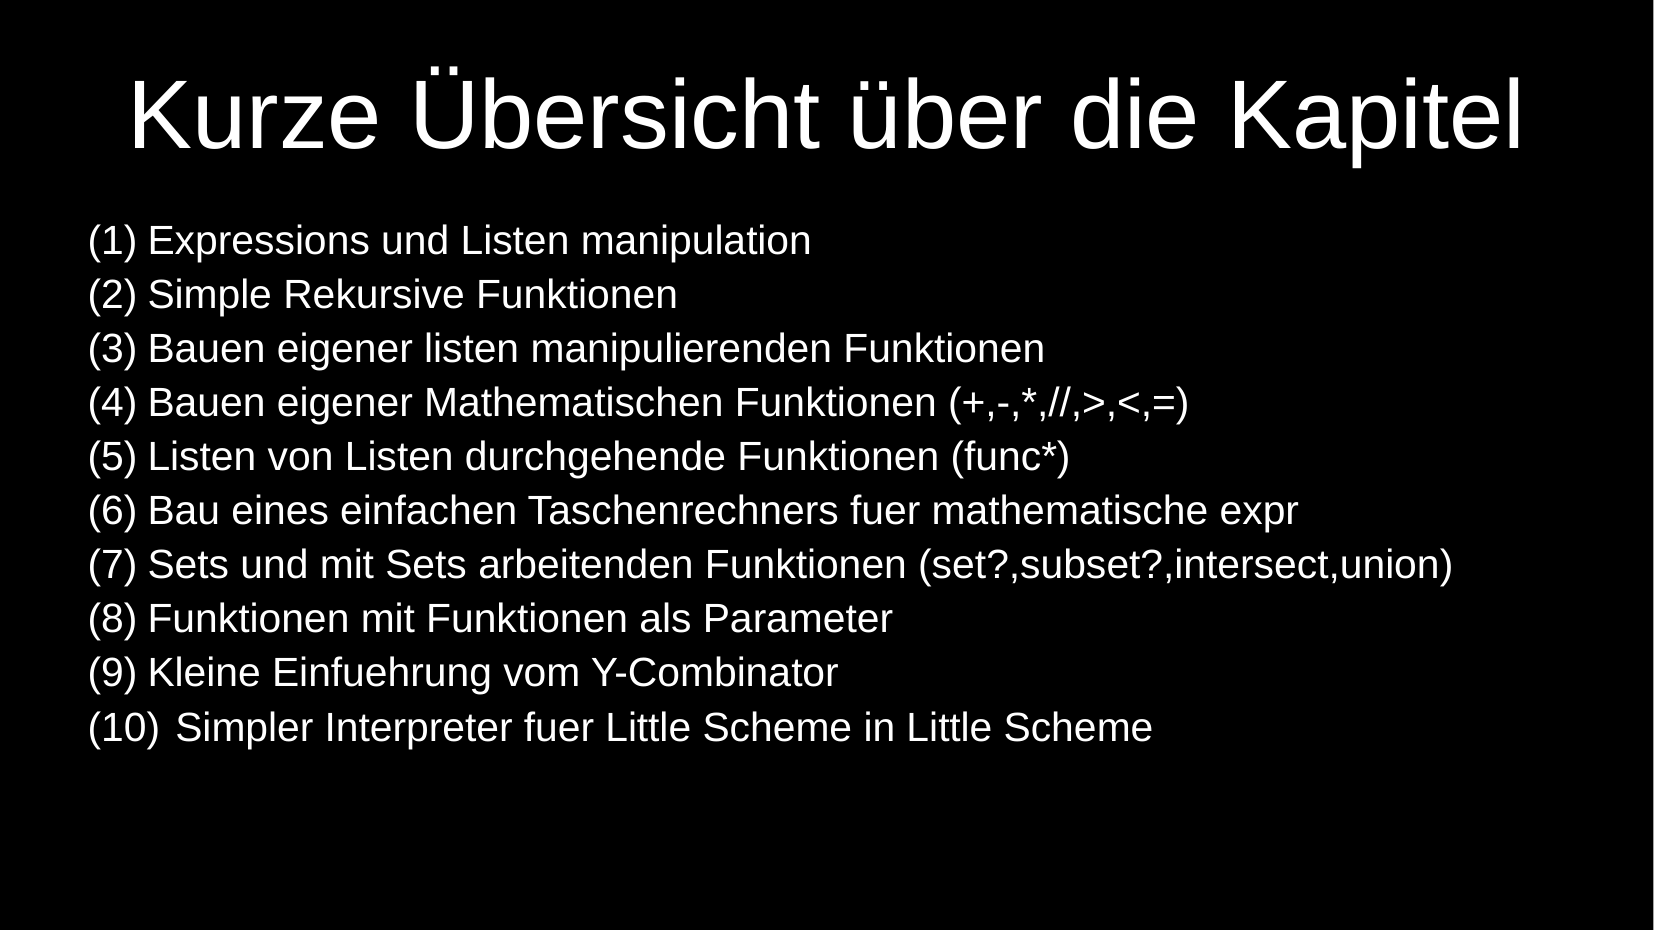

# Kurze Übersicht über die Kapitel
 Expressions und Listen manipulation
 Simple Rekursive Funktionen
 Bauen eigener listen manipulierenden Funktionen
 Bauen eigener Mathematischen Funktionen (+,-,*,//,>,<,=)
 Listen von Listen durchgehende Funktionen (func*)
 Bau eines einfachen Taschenrechners fuer mathematische expr
 Sets und mit Sets arbeitenden Funktionen (set?,subset?,intersect,union)
 Funktionen mit Funktionen als Parameter
 Kleine Einfuehrung vom Y-Combinator
 Simpler Interpreter fuer Little Scheme in Little Scheme